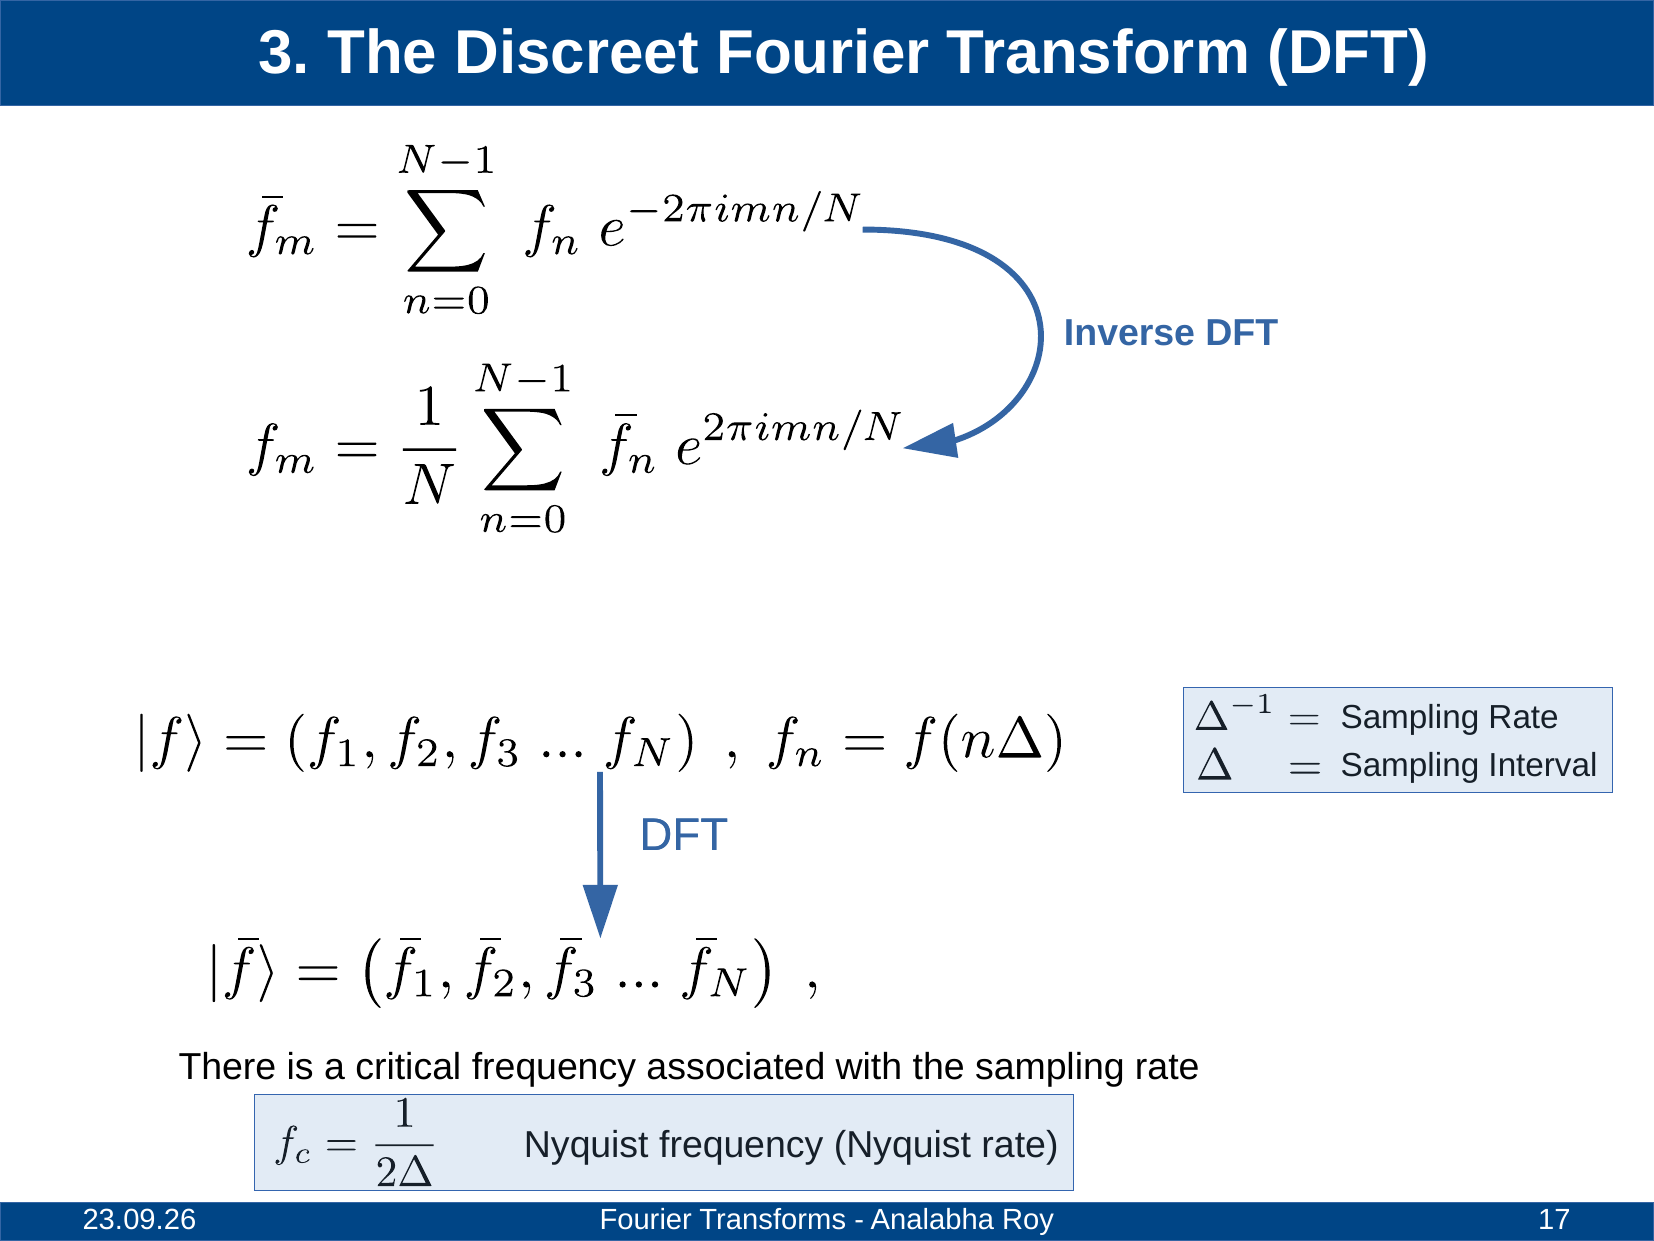

# 3. The Discreet Fourier Transform (DFT)
Inverse DFT
Sampling Rate
Sampling Interval
DFT
DFT
There is a critical frequency associated with the sampling rate
Nyquist frequency (Nyquist rate)
Your name here (insert->page number)
17